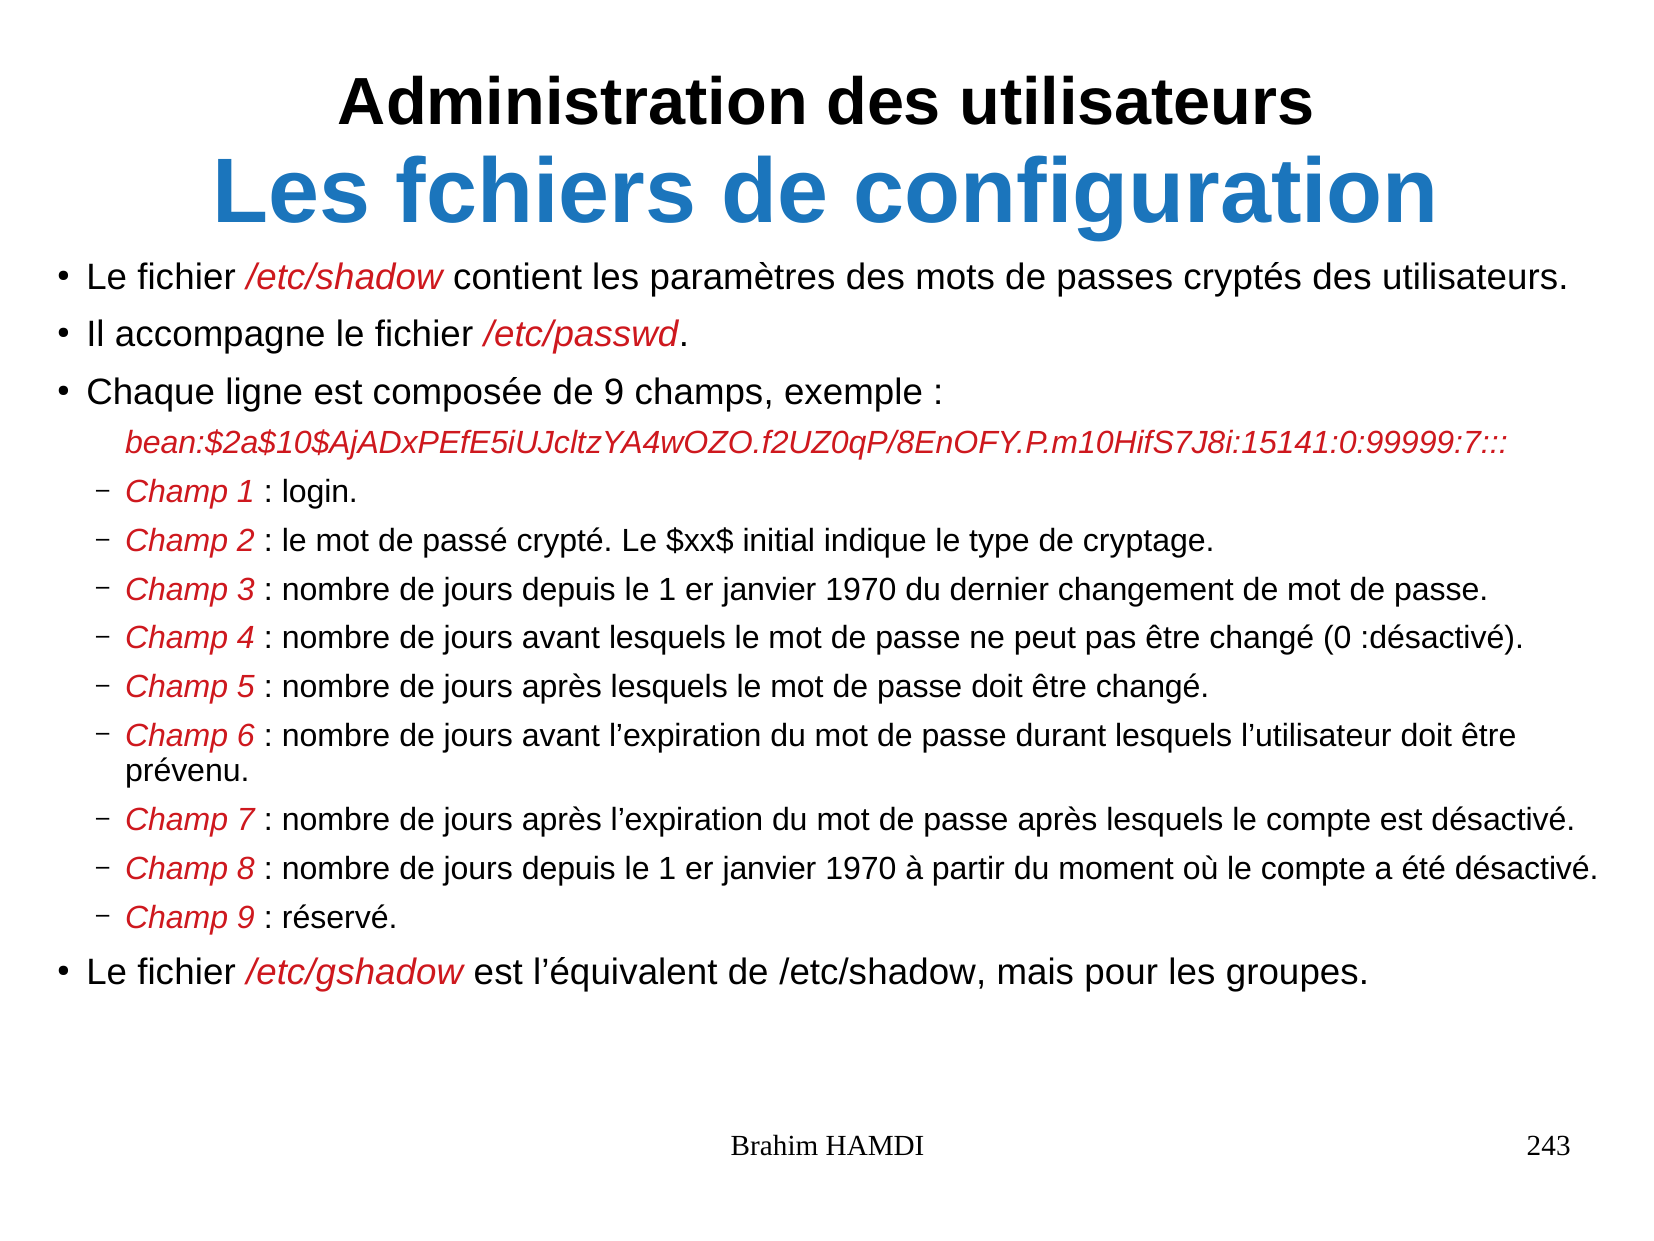

# Administration des utilisateurs Les fchiers de configuration
Le fichier /etc/shadow contient les paramètres des mots de passes cryptés des utilisateurs.
Il accompagne le fichier /etc/passwd.
Chaque ligne est composée de 9 champs, exemple :
bean:$2a$10$AjADxPEfE5iUJcltzYA4wOZO.f2UZ0qP/8EnOFY.P.m10HifS7J8i:15141:0:99999:7:::
Champ 1 : login.
Champ 2 : le mot de passé crypté. Le $xx$ initial indique le type de cryptage.
Champ 3 : nombre de jours depuis le 1 er janvier 1970 du dernier changement de mot de passe.
Champ 4 : nombre de jours avant lesquels le mot de passe ne peut pas être changé (0 :désactivé).
Champ 5 : nombre de jours après lesquels le mot de passe doit être changé.
Champ 6 : nombre de jours avant l’expiration du mot de passe durant lesquels l’utilisateur doit être prévenu.
Champ 7 : nombre de jours après l’expiration du mot de passe après lesquels le compte est désactivé.
Champ 8 : nombre de jours depuis le 1 er janvier 1970 à partir du moment où le compte a été désactivé.
Champ 9 : réservé.
Le fichier /etc/gshadow est l’équivalent de /etc/shadow, mais pour les groupes.
Brahim HAMDI
243